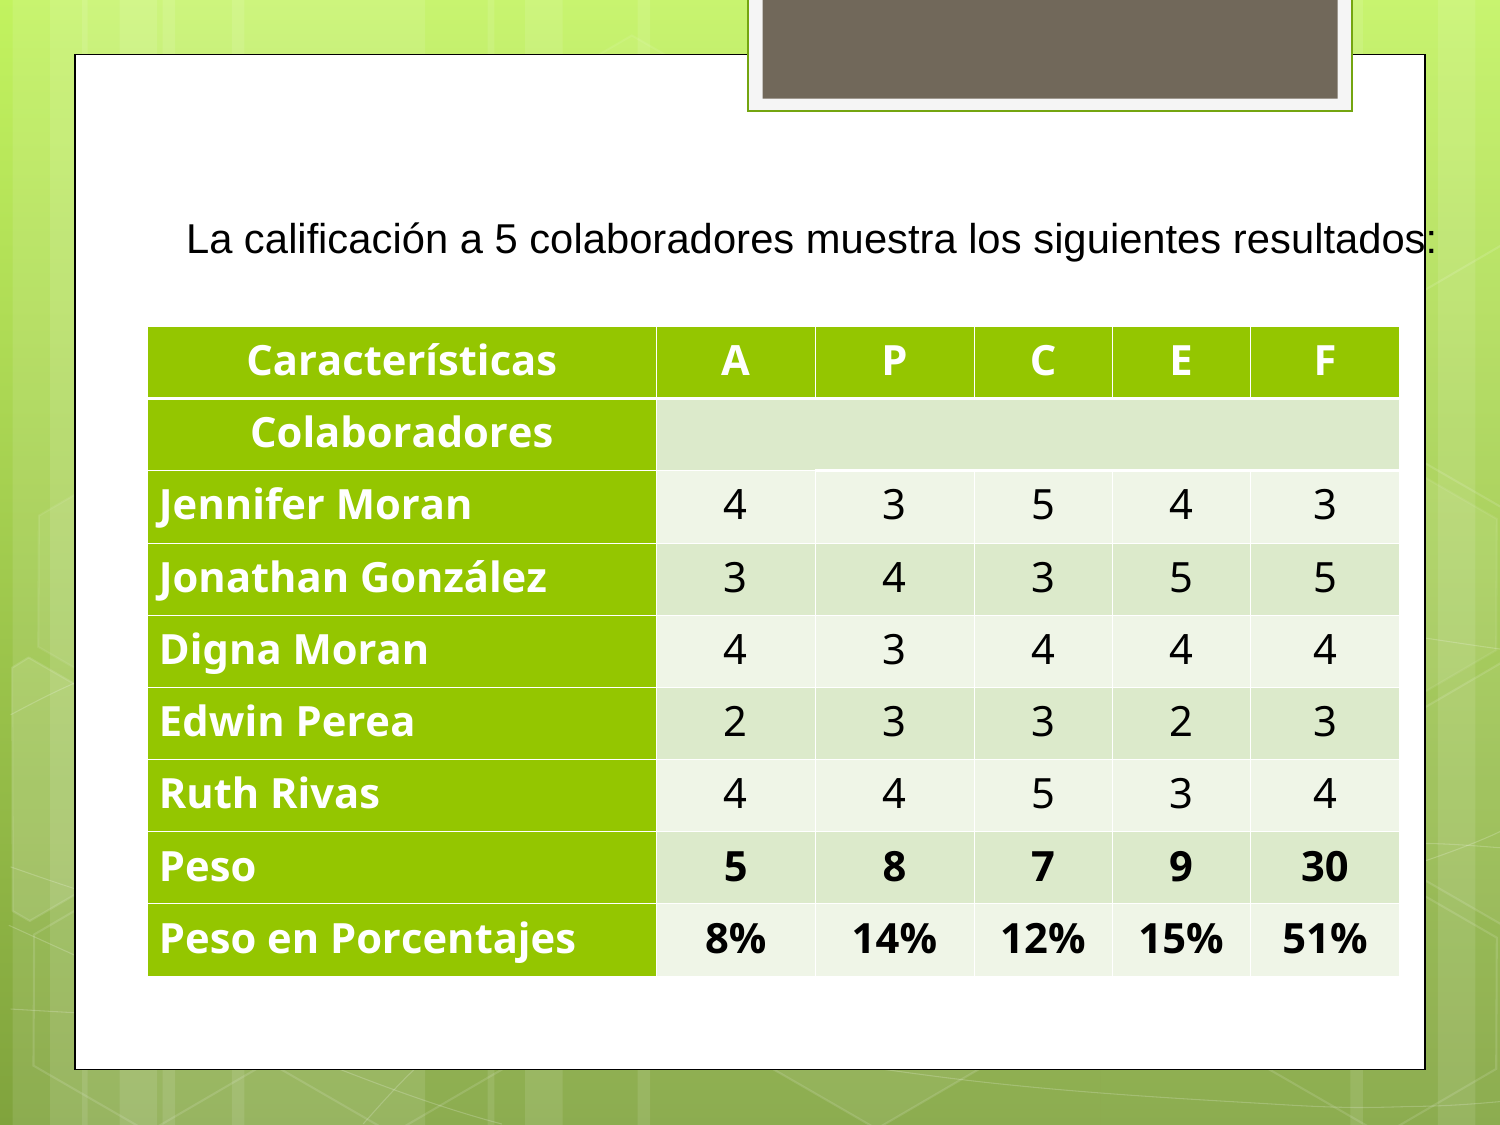

# La calificación a 5 colaboradores muestra los siguientes resultados:
| Características | A | P | C | E | F |
| --- | --- | --- | --- | --- | --- |
| Colaboradores | | | | | |
| Jennifer Moran | 4 | 3 | 5 | 4 | 3 |
| Jonathan González | 3 | 4 | 3 | 5 | 5 |
| Digna Moran | 4 | 3 | 4 | 4 | 4 |
| Edwin Perea | 2 | 3 | 3 | 2 | 3 |
| Ruth Rivas | 4 | 4 | 5 | 3 | 4 |
| Peso | 5 | 8 | 7 | 9 | 30 |
| Peso en Porcentajes | 8% | 14% | 12% | 15% | 51% |